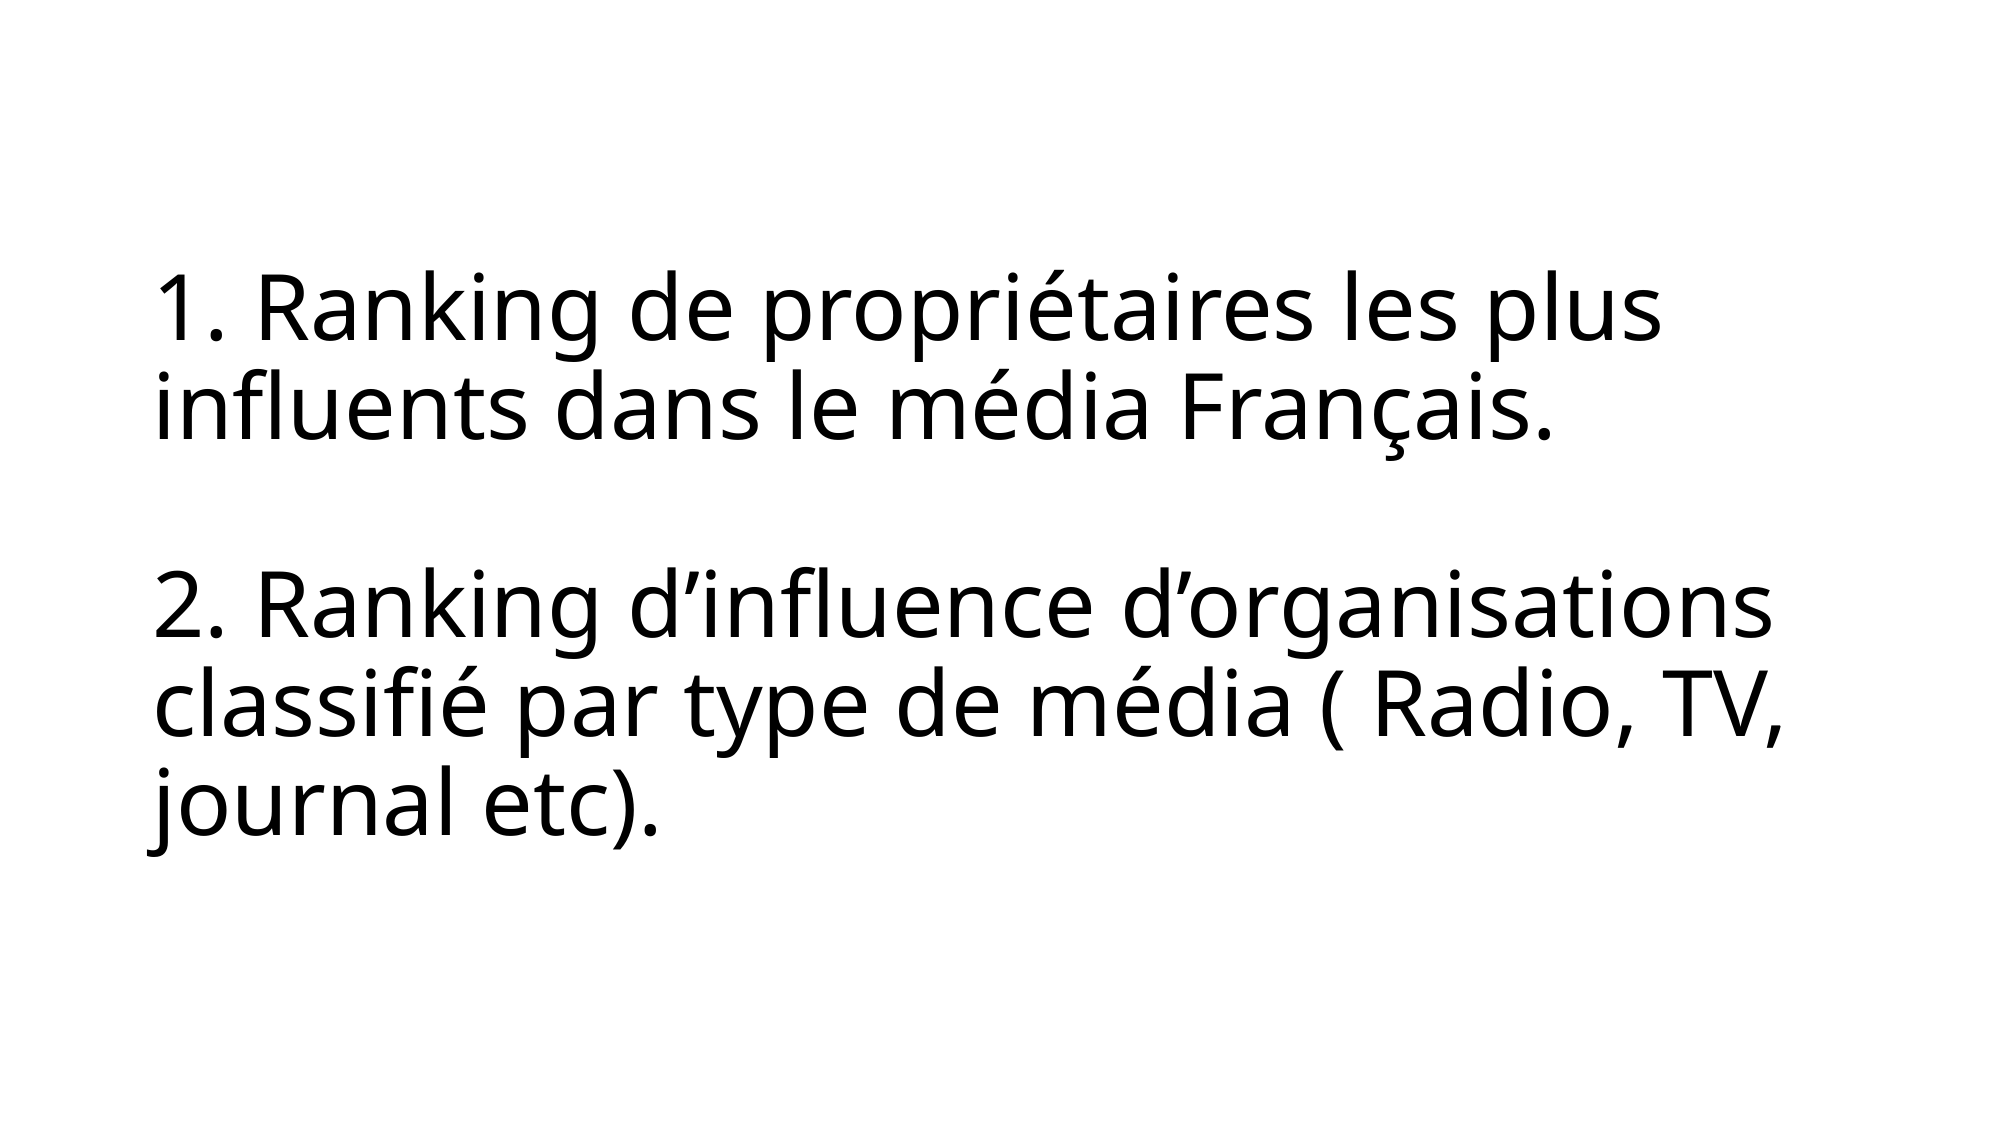

# 1. Ranking de propriétaires les plus influents dans le média Français. 2. Ranking d’influence d’organisations classifié par type de média ( Radio, TV, journal etc).